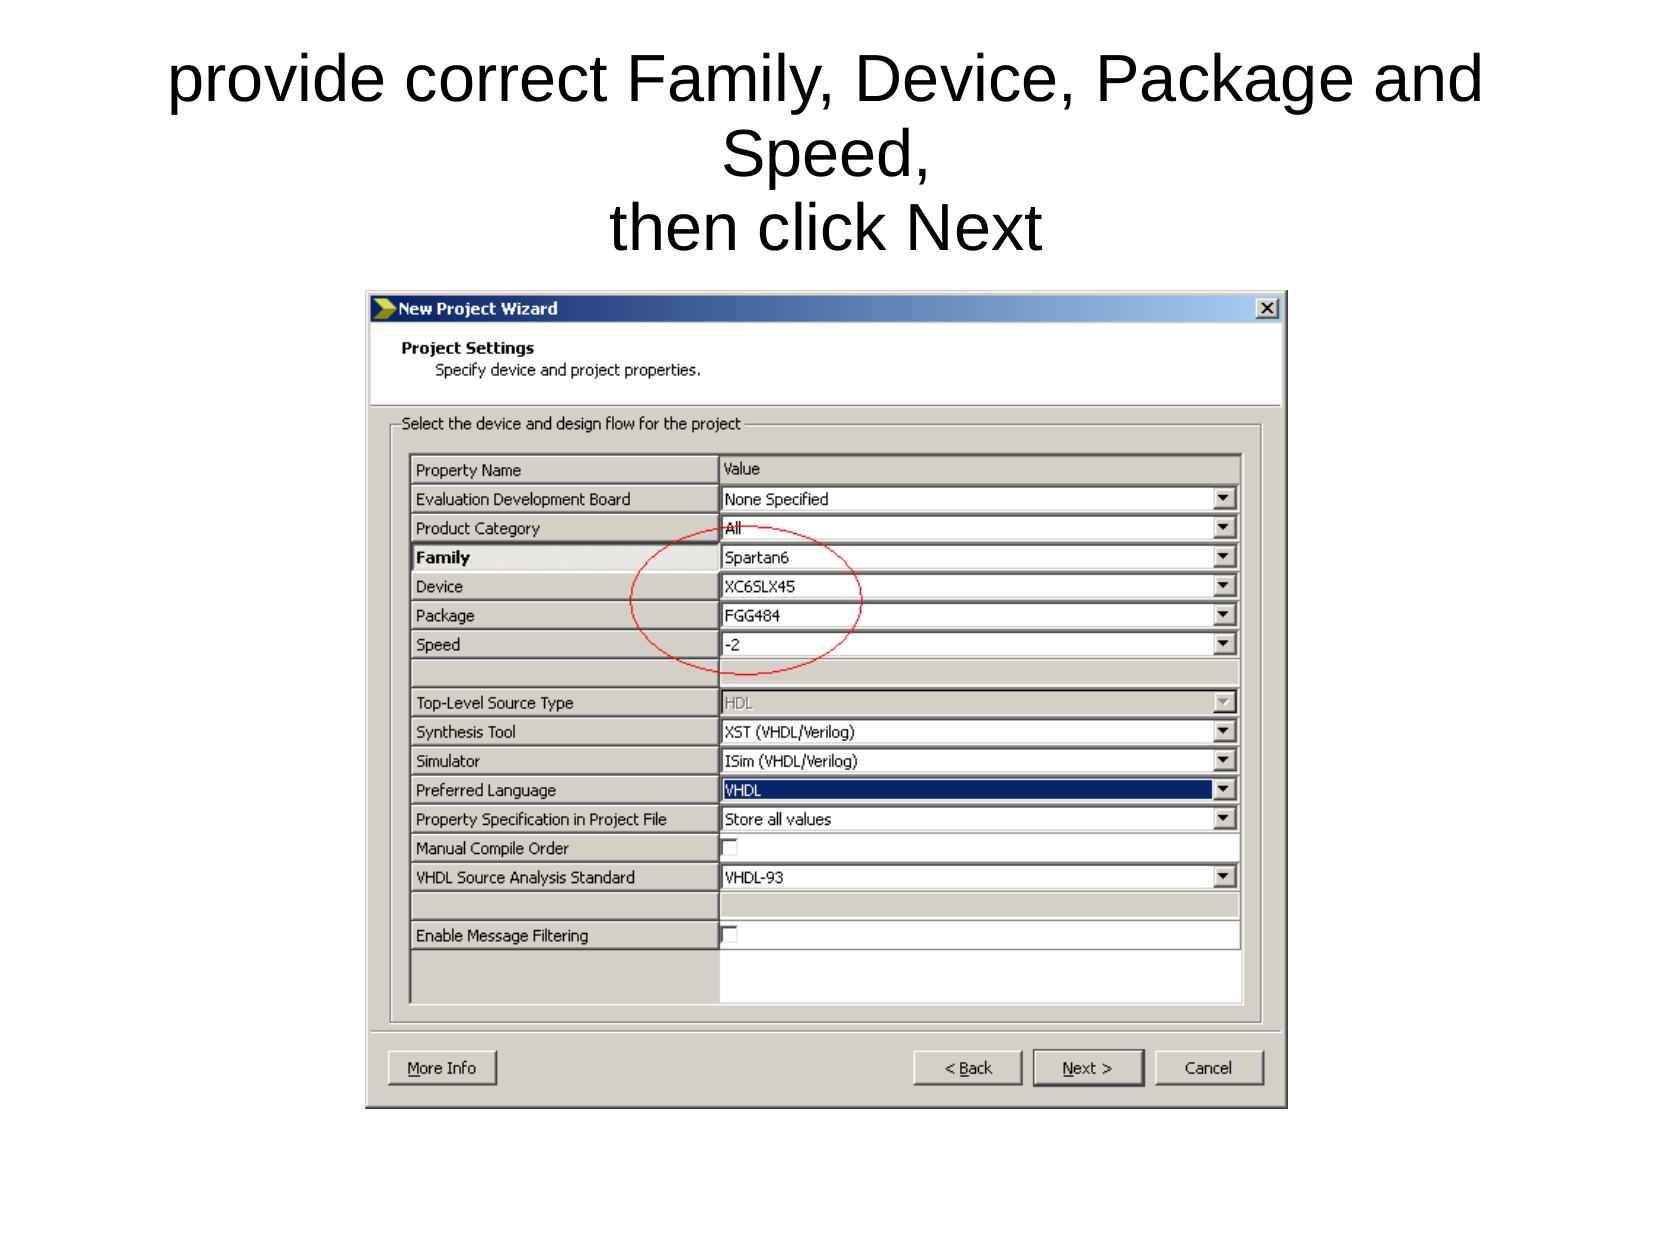

# provide correct Family, Device, Package and Speed, then click Next